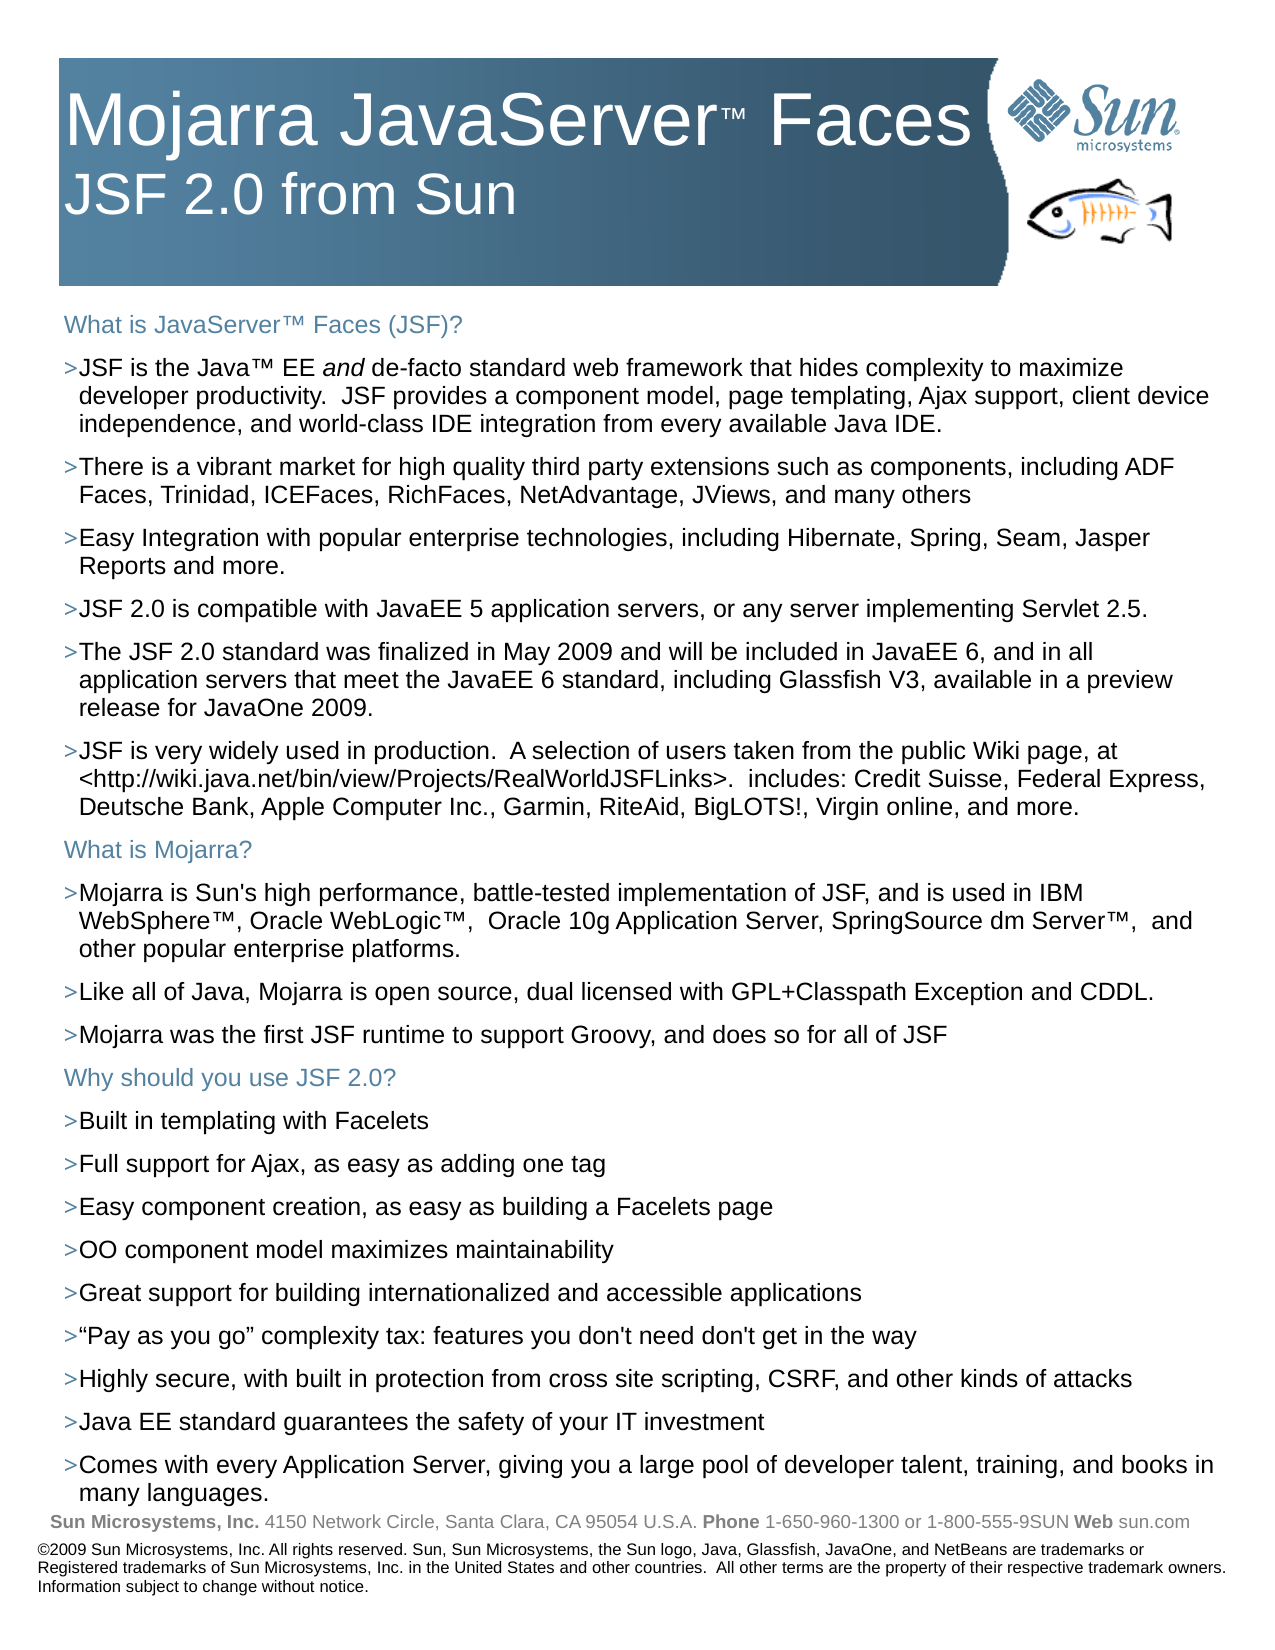

Mojarra JavaServer™ Faces
JSF 2.0 from Sun
# What is JavaServer™ Faces (JSF)?
JSF is the Java™ EE and de-facto standard web framework that hides complexity to maximize developer productivity. JSF provides a component model, page templating, Ajax support, client device independence, and world-class IDE integration from every available Java IDE.
There is a vibrant market for high quality third party extensions such as components, including ADF Faces, Trinidad, ICEFaces, RichFaces, NetAdvantage, JViews, and many others
Easy Integration with popular enterprise technologies, including Hibernate, Spring, Seam, Jasper Reports and more.
JSF 2.0 is compatible with JavaEE 5 application servers, or any server implementing Servlet 2.5.
The JSF 2.0 standard was finalized in May 2009 and will be included in JavaEE 6, and in all application servers that meet the JavaEE 6 standard, including Glassfish V3, available in a preview release for JavaOne 2009.
JSF is very widely used in production. A selection of users taken from the public Wiki page, at
<http://wiki.java.net/bin/view/Projects/RealWorldJSFLinks>. includes: Credit Suisse, Federal Express, Deutsche Bank, Apple Computer Inc., Garmin, RiteAid, BigLOTS!, Virgin online, and more.
What is Mojarra?
Mojarra is Sun's high performance, battle-tested implementation of JSF, and is used in IBM WebSphere™, Oracle WebLogic™, Oracle 10g Application Server, SpringSource dm Server™, and other popular enterprise platforms.
Like all of Java, Mojarra is open source, dual licensed with GPL+Classpath Exception and CDDL.
Mojarra was the first JSF runtime to support Groovy, and does so for all of JSF
Why should you use JSF 2.0?
Built in templating with Facelets
Full support for Ajax, as easy as adding one tag
Easy component creation, as easy as building a Facelets page
OO component model maximizes maintainability
Great support for building internationalized and accessible applications
“Pay as you go” complexity tax: features you don't need don't get in the way
Highly secure, with built in protection from cross site scripting, CSRF, and other kinds of attacks
Java EE standard guarantees the safety of your IT investment
Comes with every Application Server, giving you a large pool of developer talent, training, and books in many languages.
Sun Microsystems, Inc. 4150 Network Circle, Santa Clara, CA 95054 U.S.A. Phone 1-650-960-1300 or 1-800-555-9SUN Web sun.com
©2009 Sun Microsystems, Inc. All rights reserved. Sun, Sun Microsystems, the Sun logo, Java, Glassfish, JavaOne, and NetBeans are trademarks or
Registered trademarks of Sun Microsystems, Inc. in the United States and other countries. All other terms are the property of their respective trademark owners.
Information subject to change without notice.